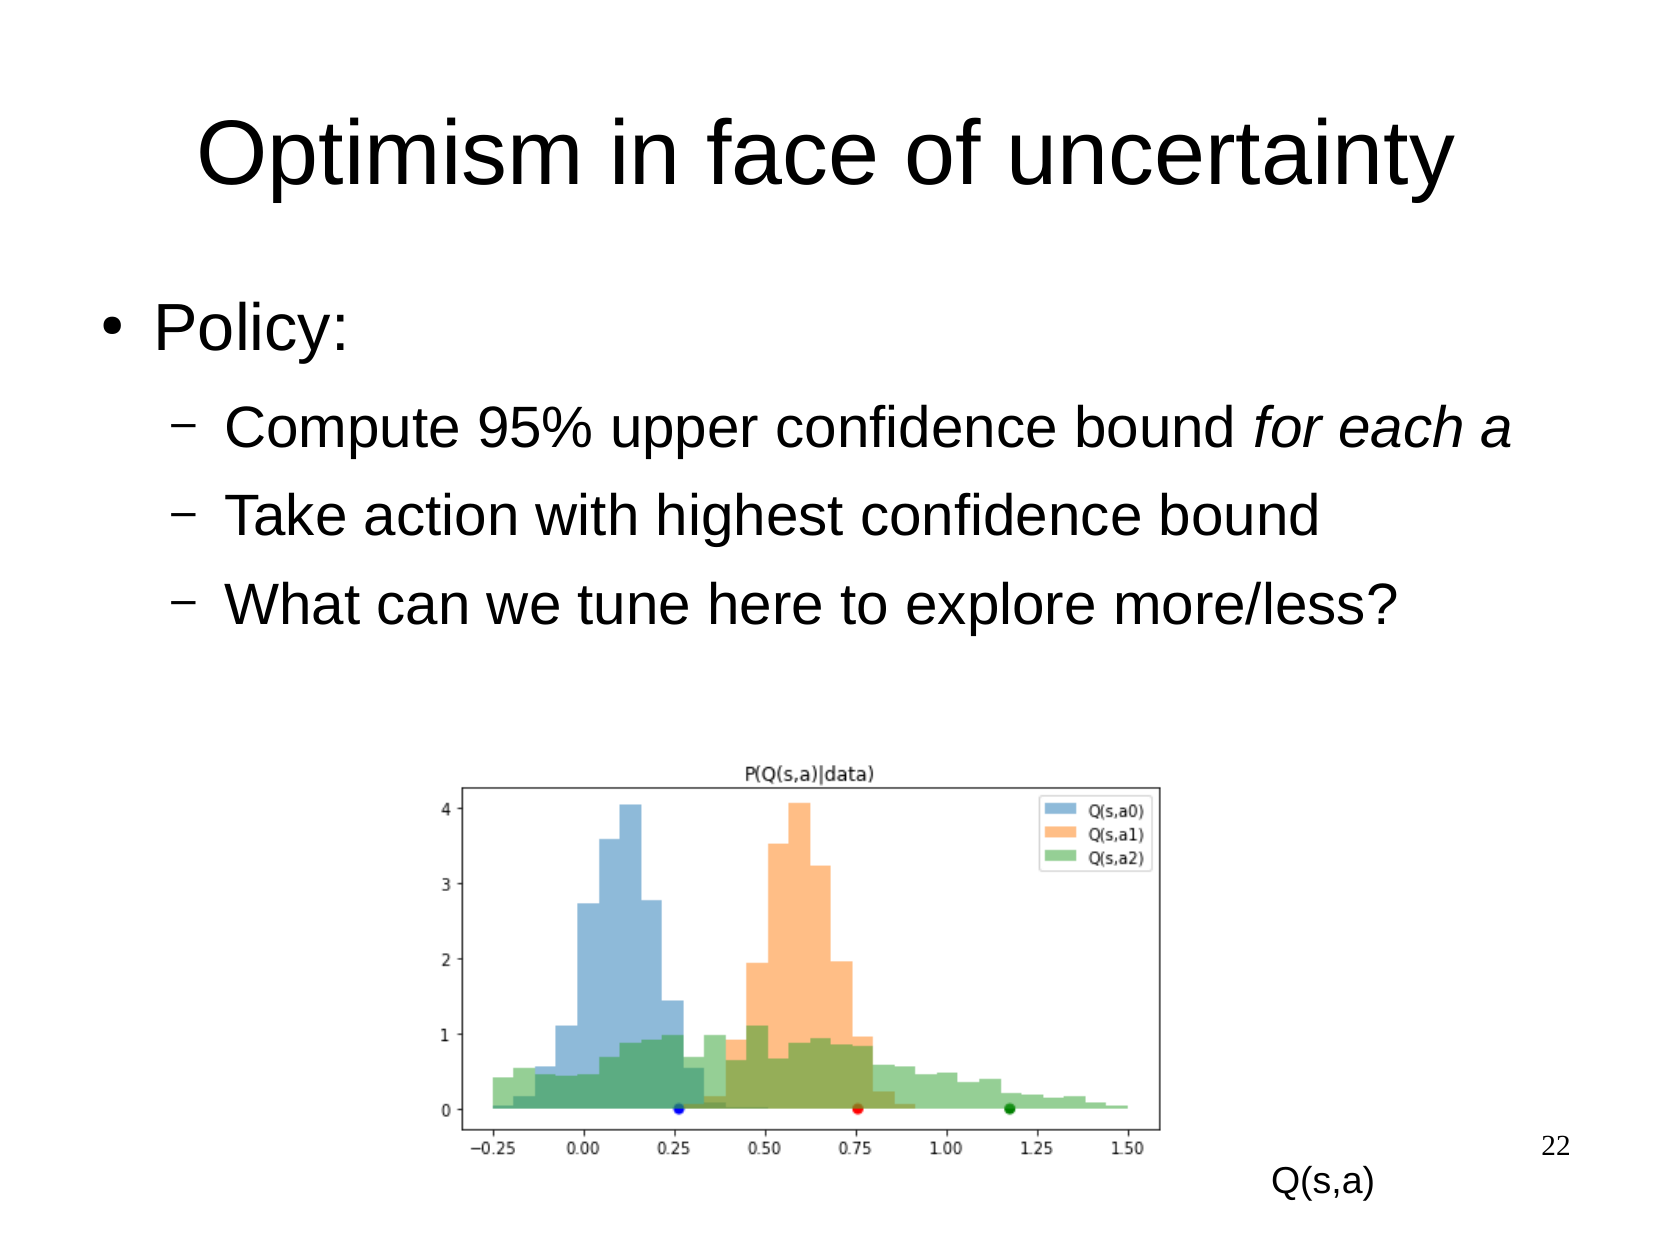

# Optimism in face of uncertainty
Policy:
Compute 95% upper confidence bound for each a
Take action with highest confidence bound
What can we tune here to explore more/less?
22
Q(s,a)